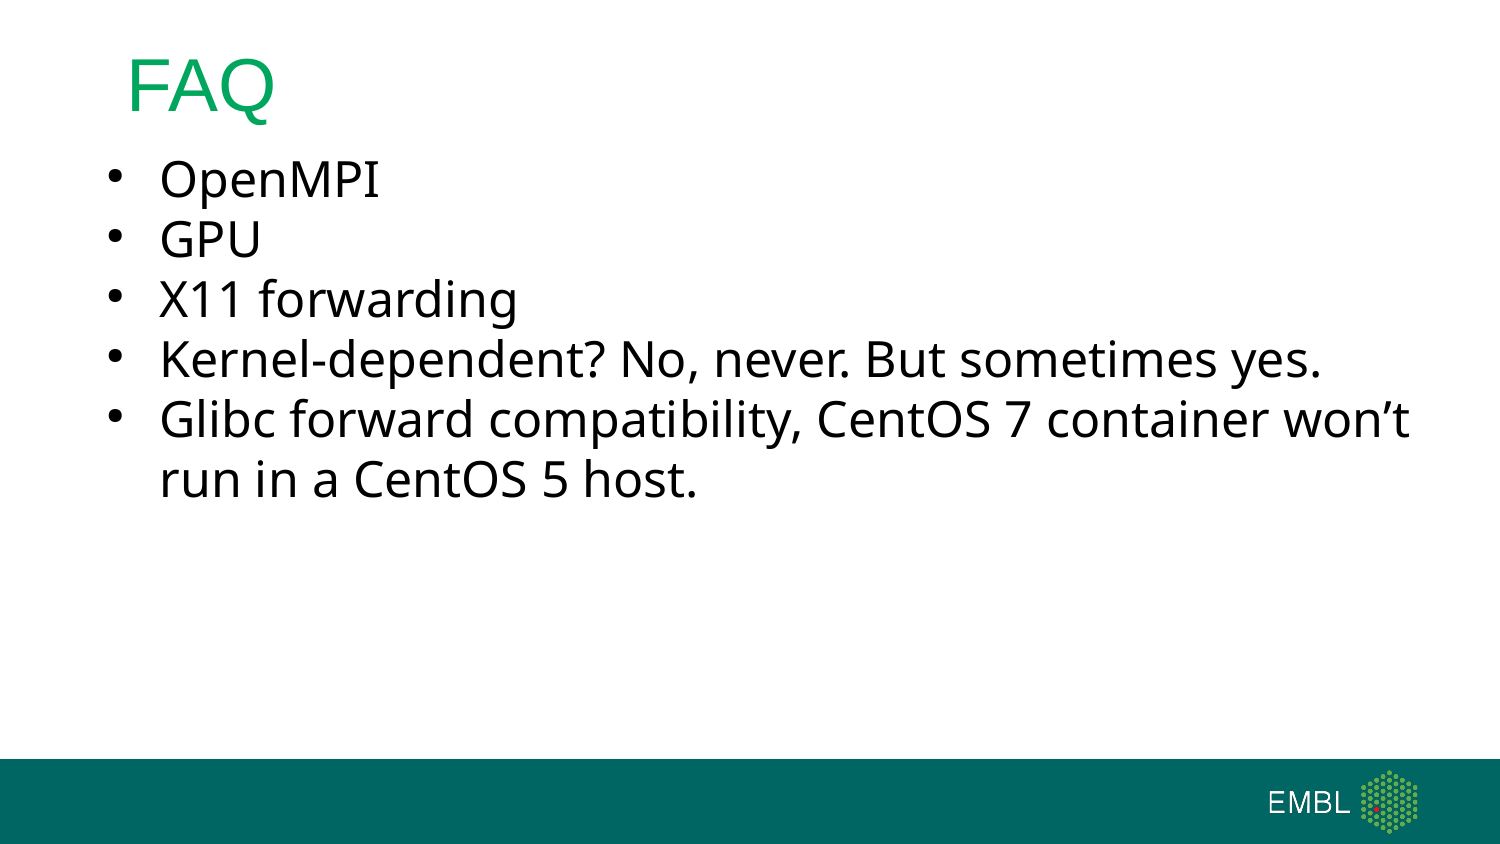

FAQ
OpenMPI
GPU
X11 forwarding
Kernel-dependent? No, never. But sometimes yes.
Glibc forward compatibility, CentOS 7 container won’t run in a CentOS 5 host.